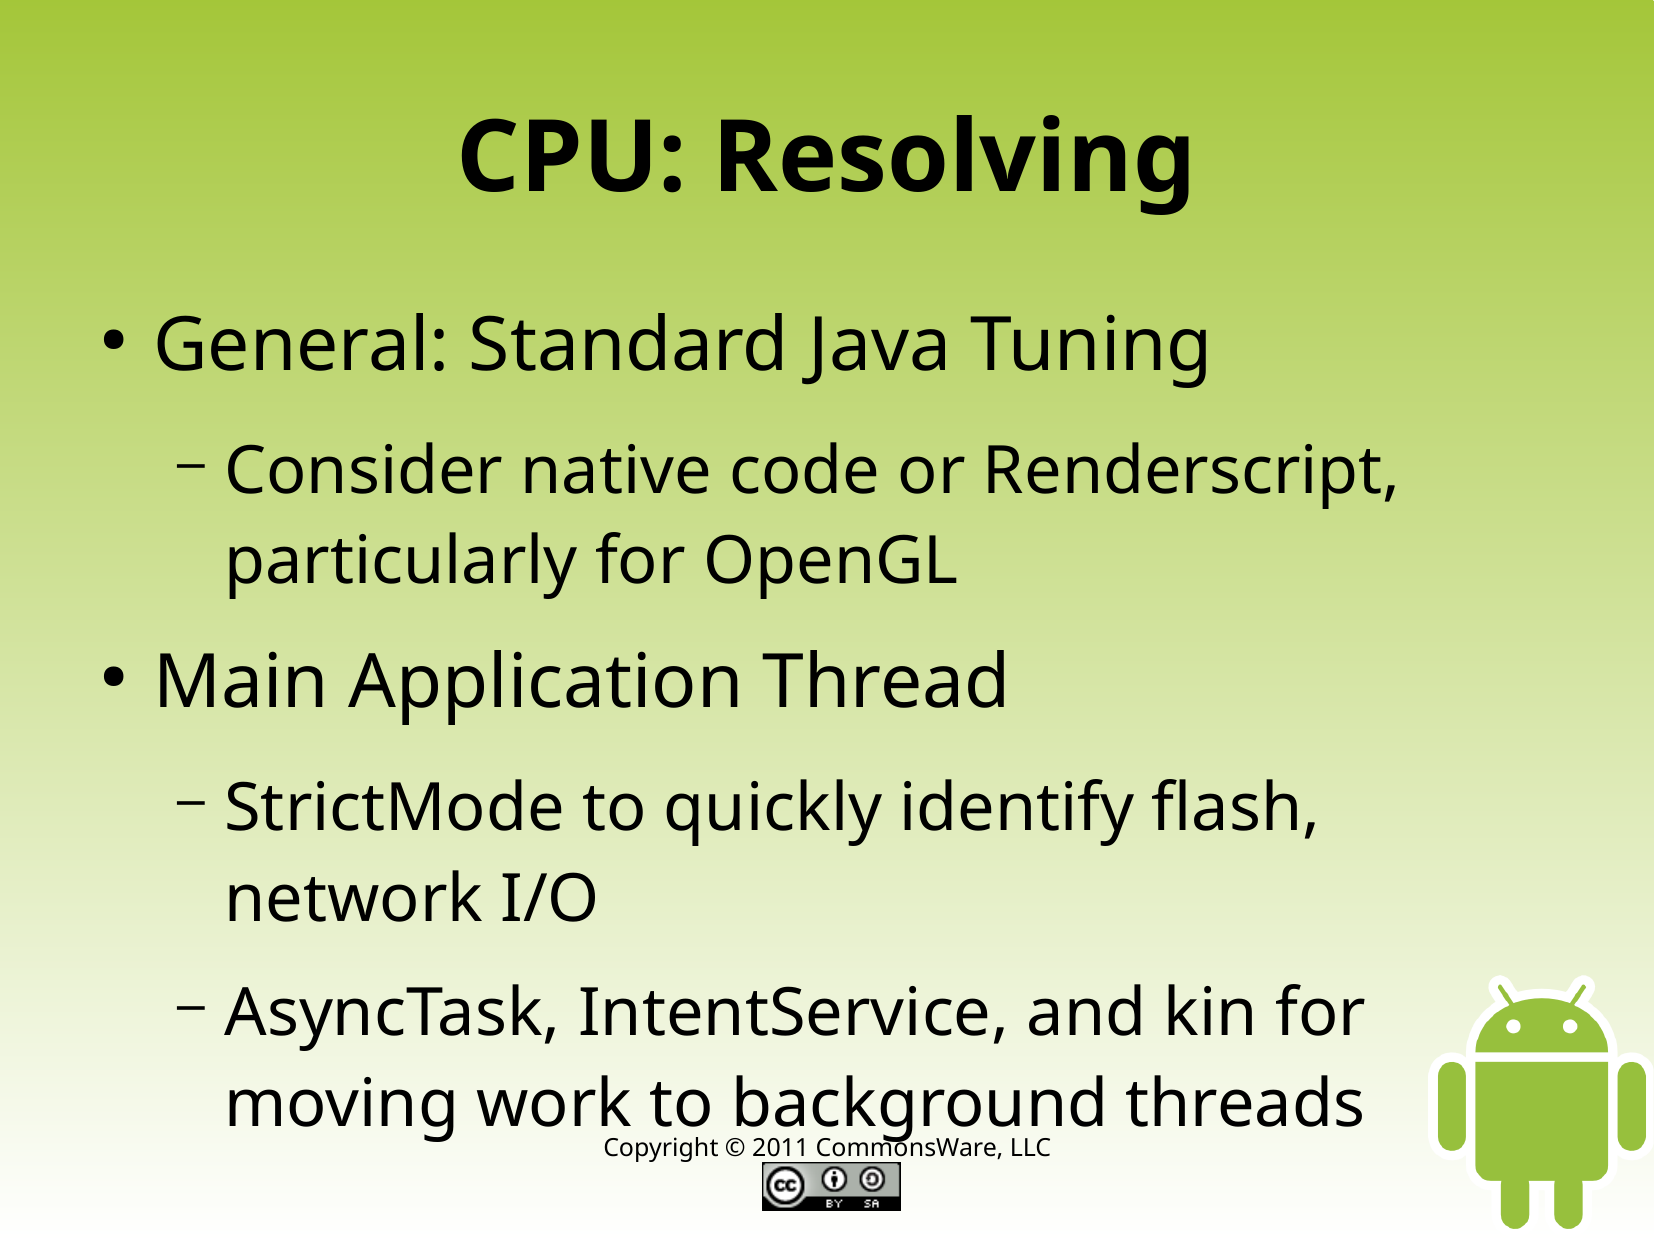

# CPU: Resolving
General: Standard Java Tuning
Consider native code or Renderscript, particularly for OpenGL
Main Application Thread
StrictMode to quickly identify flash, network I/O
AsyncTask, IntentService, and kin for moving work to background threads